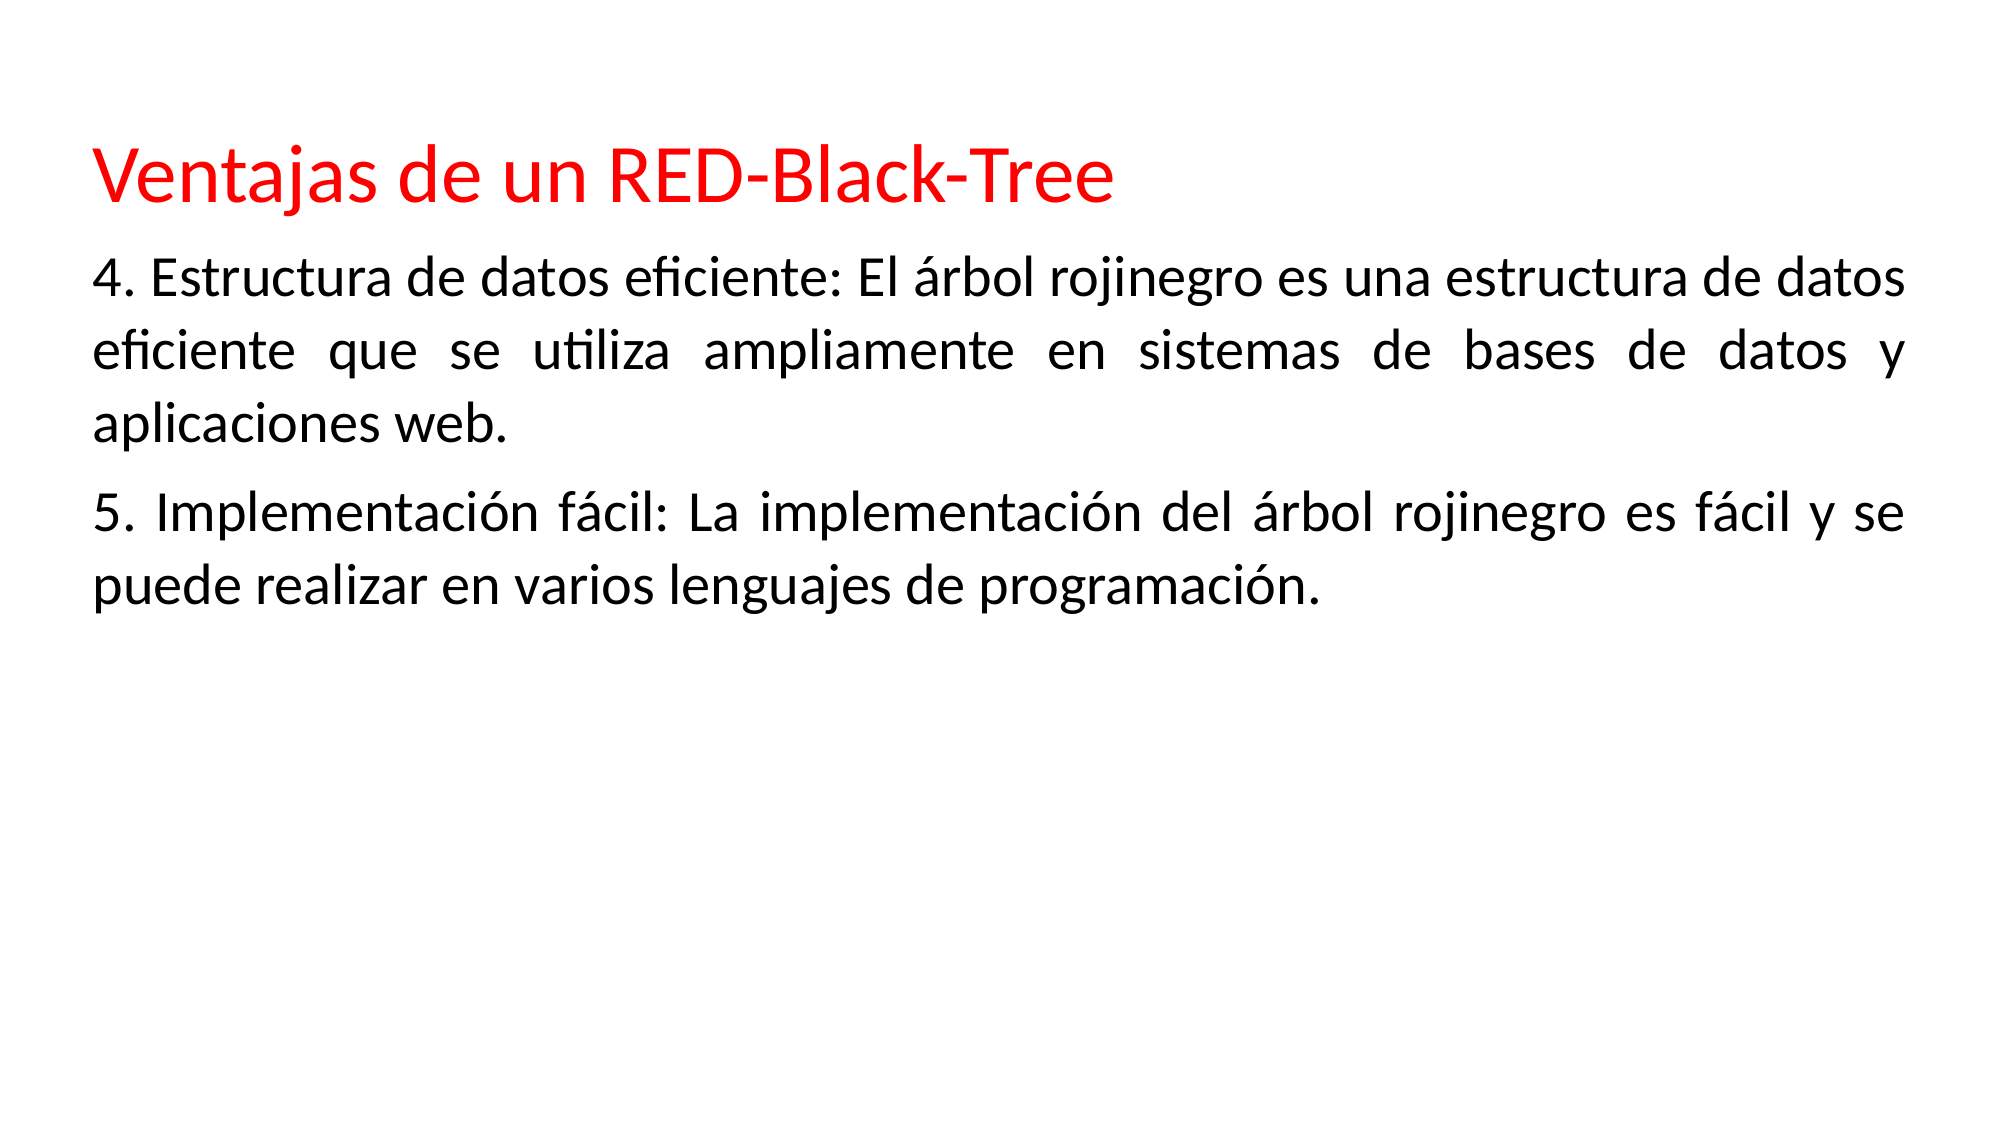

Ventajas de un RED-Black-Tree
4. Estructura de datos eficiente: El árbol rojinegro es una estructura de datos eficiente que se utiliza ampliamente en sistemas de bases de datos y aplicaciones web.
5. Implementación fácil: La implementación del árbol rojinegro es fácil y se puede realizar en varios lenguajes de programación.